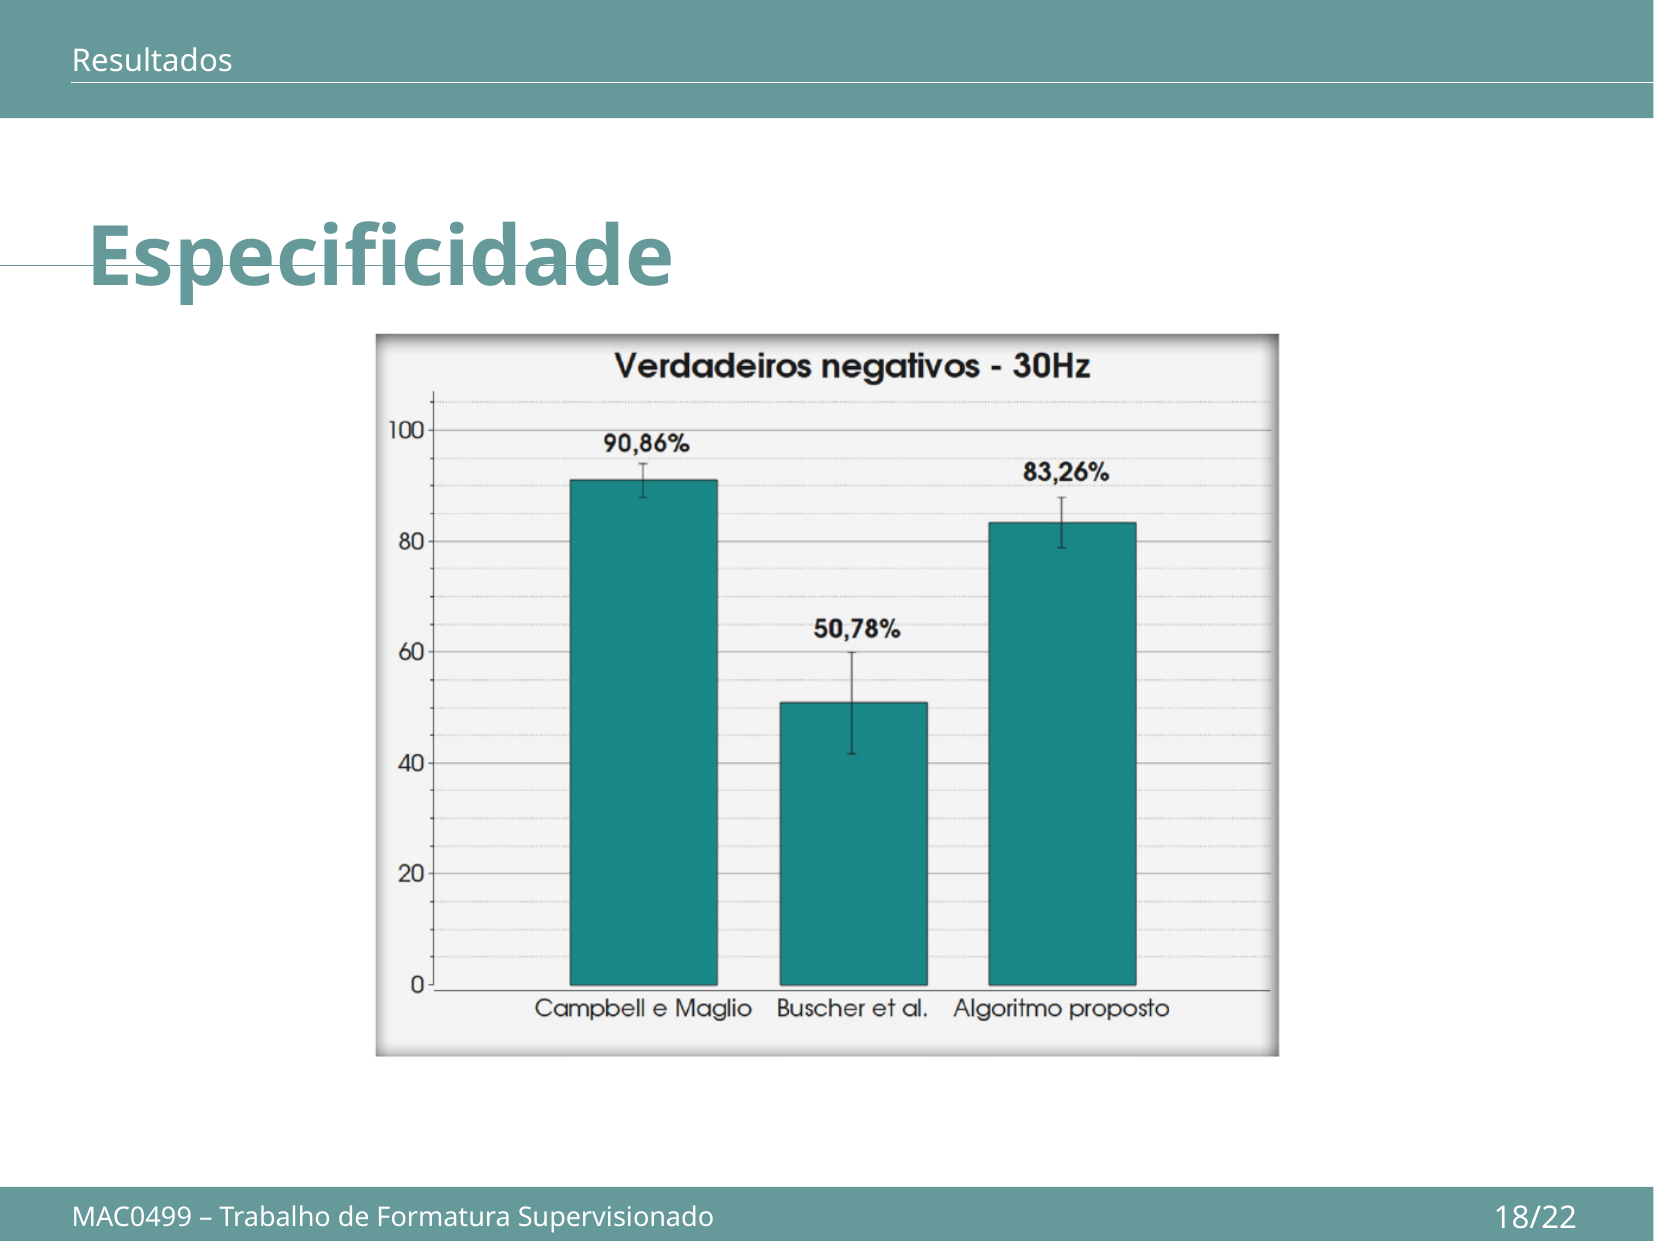

# Resultados
Especificidade
MAC0499 – Trabalho de Formatura Supervisionado
18/22